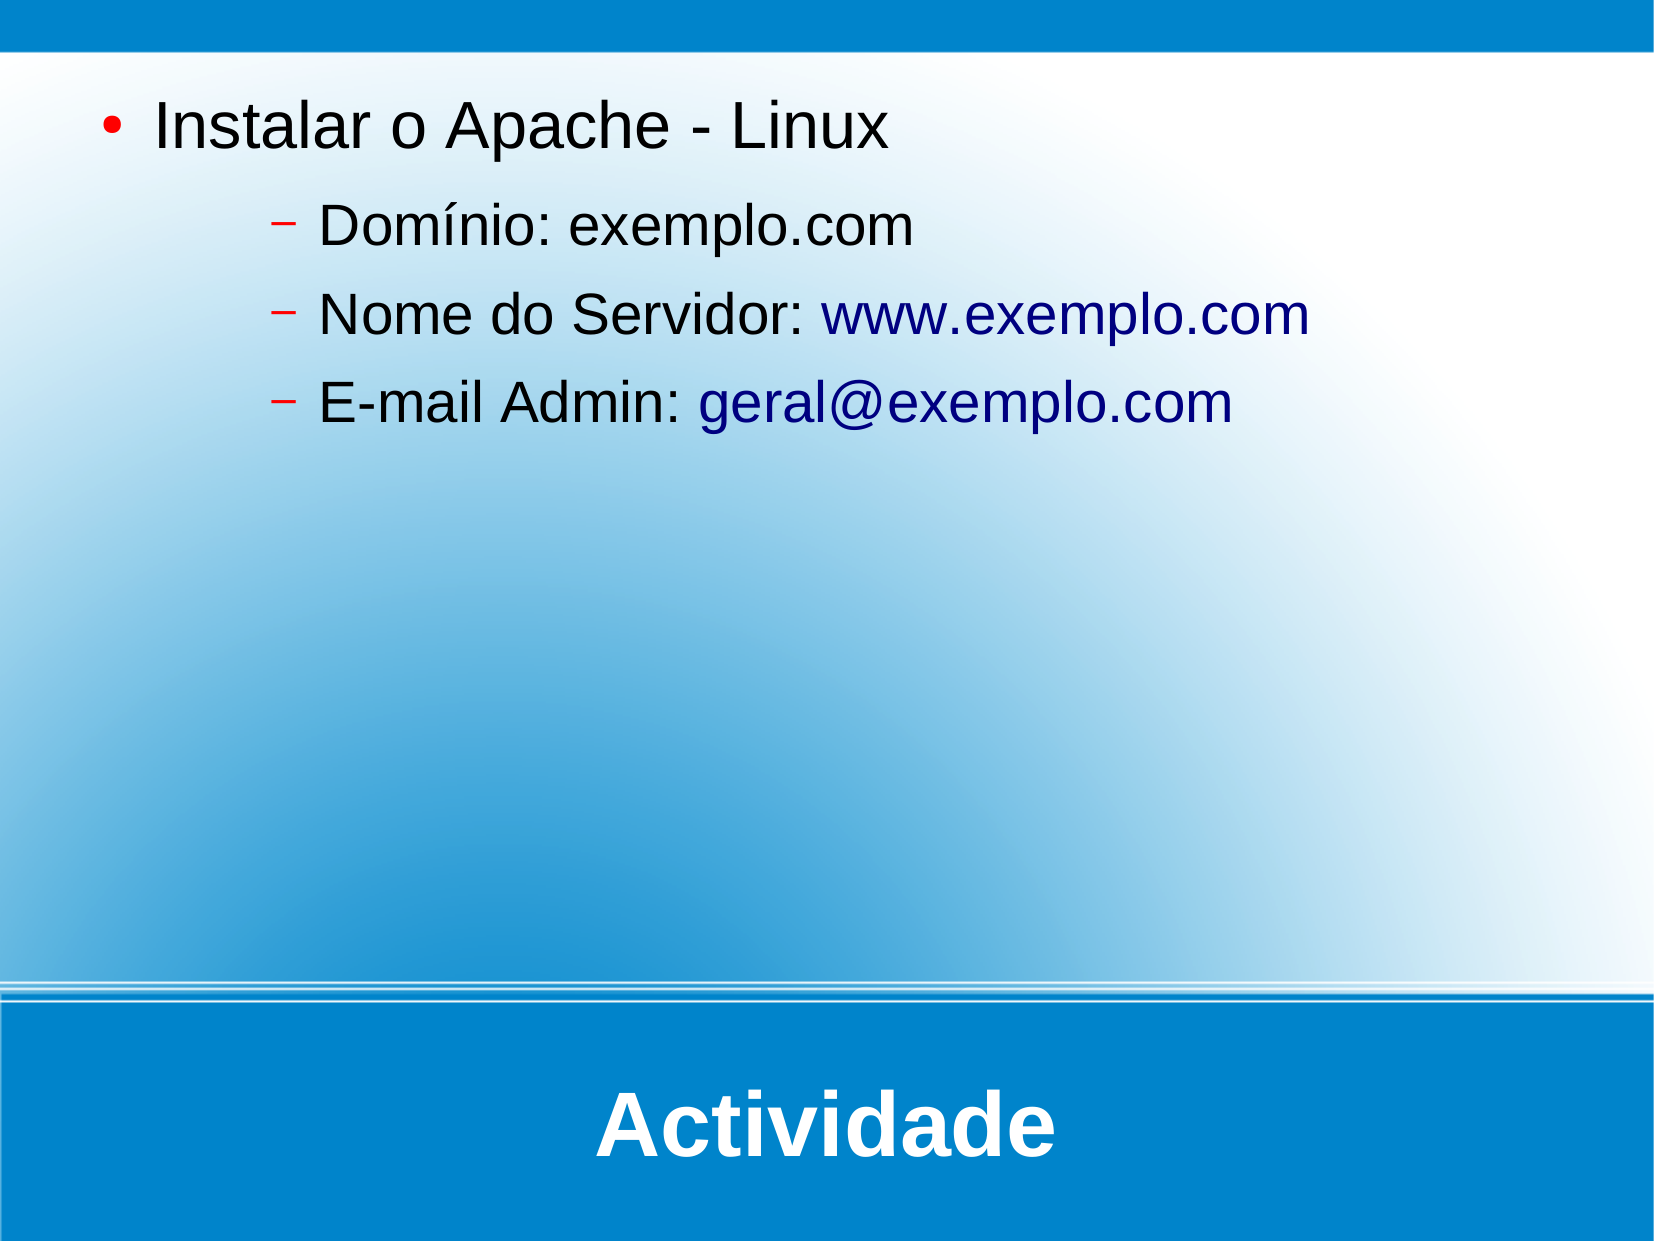

Instalar o Apache - Linux
Domínio: exemplo.com
Nome do Servidor: www.exemplo.com
E-mail Admin: geral@exemplo.com
# Actividade